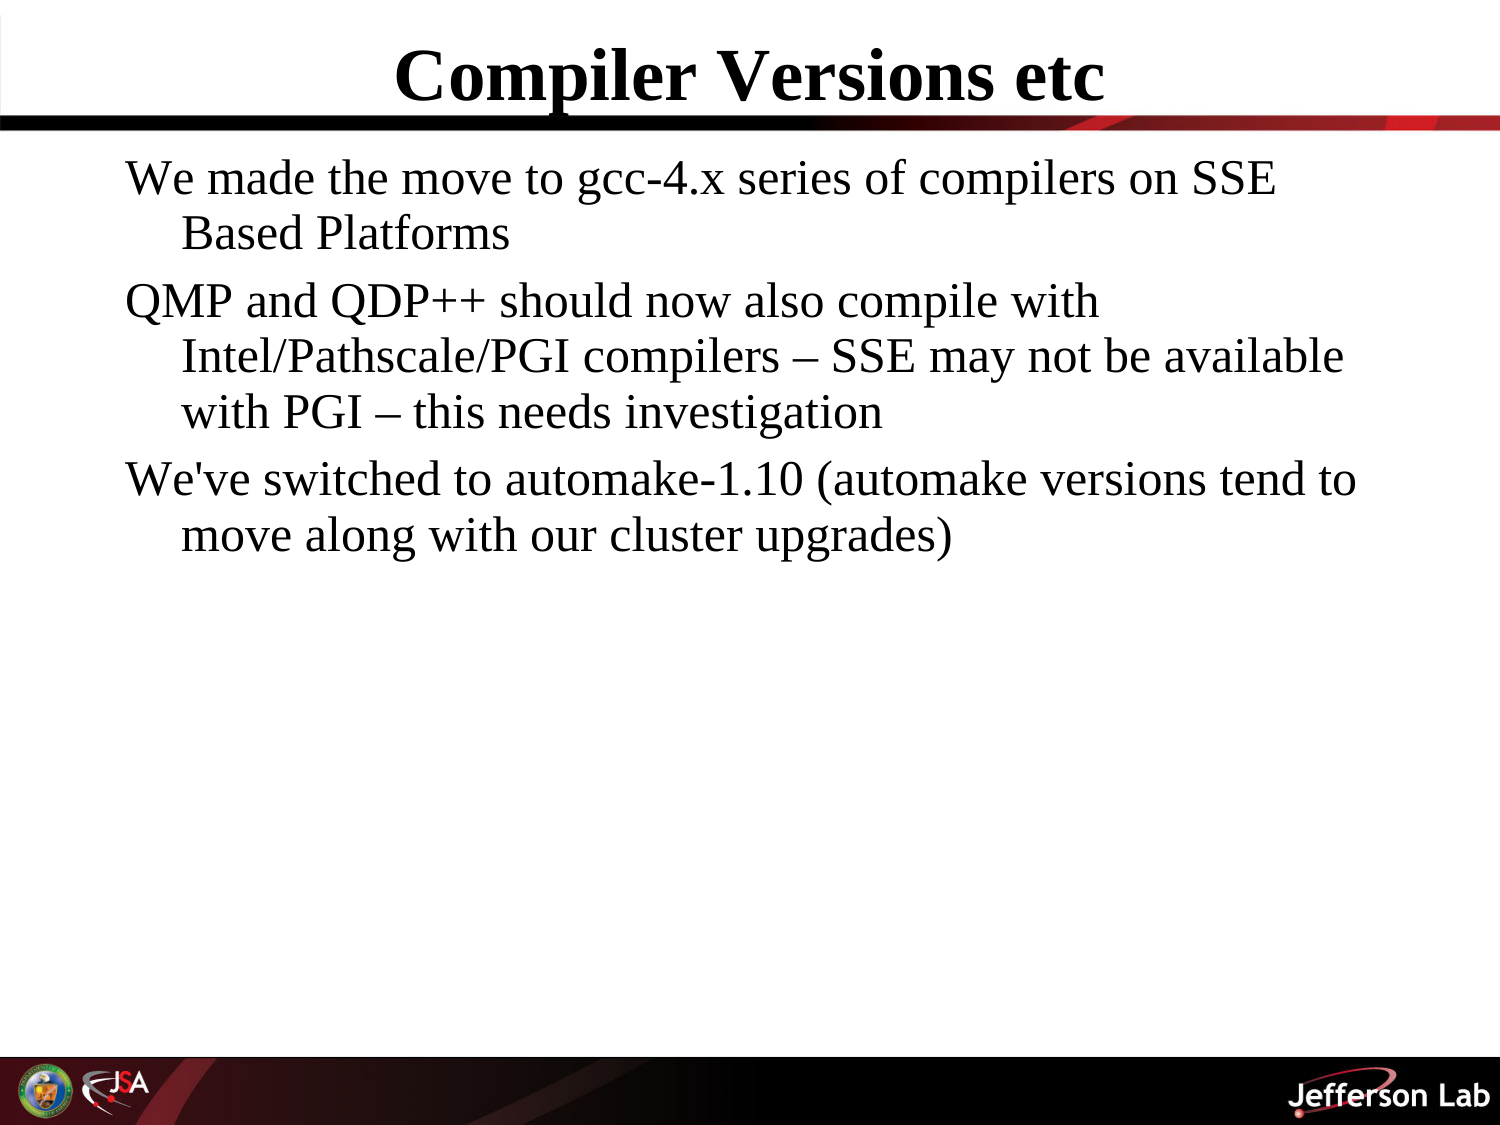

# Compiler Versions etc
We made the move to gcc-4.x series of compilers on SSE Based Platforms
QMP and QDP++ should now also compile with Intel/Pathscale/PGI compilers – SSE may not be available with PGI – this needs investigation
We've switched to automake-1.10 (automake versions tend to move along with our cluster upgrades)